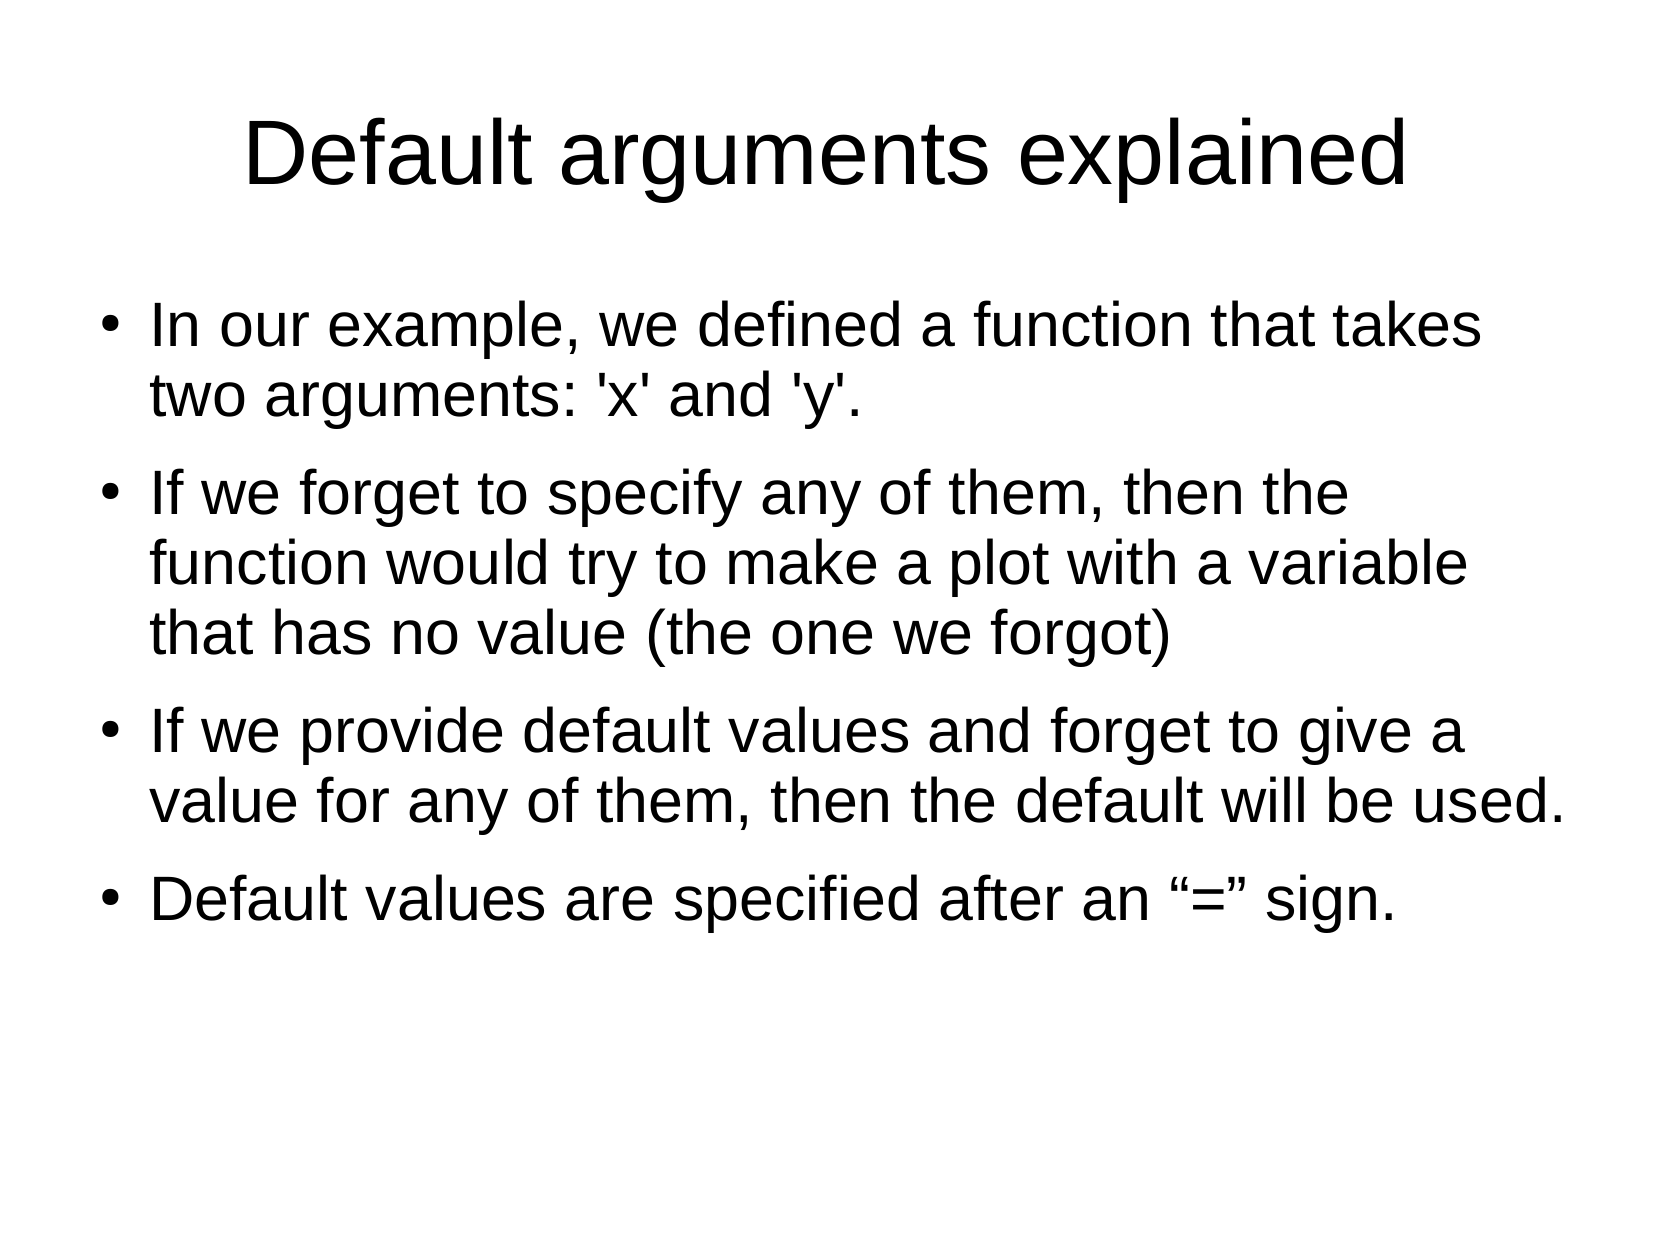

# Default arguments explained
In our example, we defined a function that takes two arguments: 'x' and 'y'.
If we forget to specify any of them, then the function would try to make a plot with a variable that has no value (the one we forgot)
If we provide default values and forget to give a value for any of them, then the default will be used.
Default values are specified after an “=” sign.